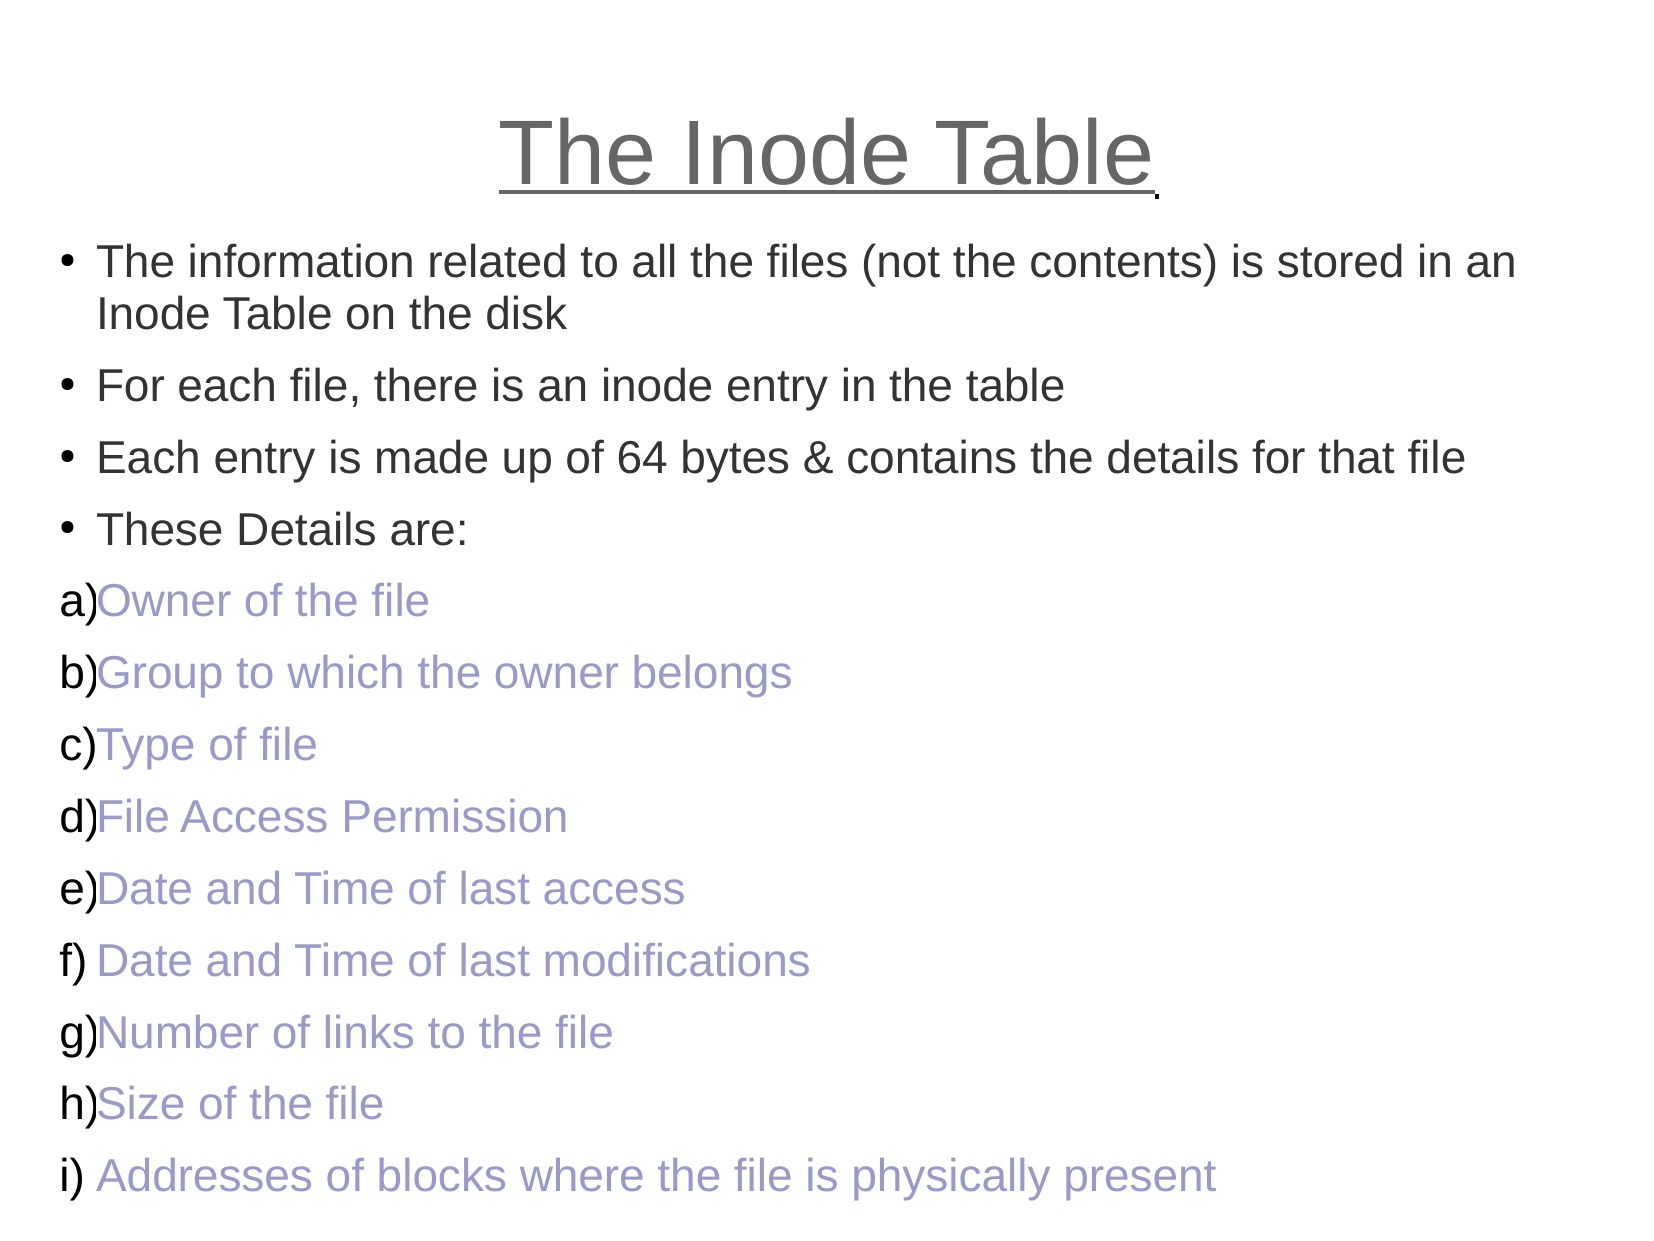

# The Inode Table
The information related to all the files (not the contents) is stored in an Inode Table on the disk
For each file, there is an inode entry in the table
Each entry is made up of 64 bytes & contains the details for that file
These Details are:
Owner of the file
Group to which the owner belongs
Type of file
File Access Permission
Date and Time of last access
Date and Time of last modifications
Number of links to the file
Size of the file
Addresses of blocks where the file is physically present